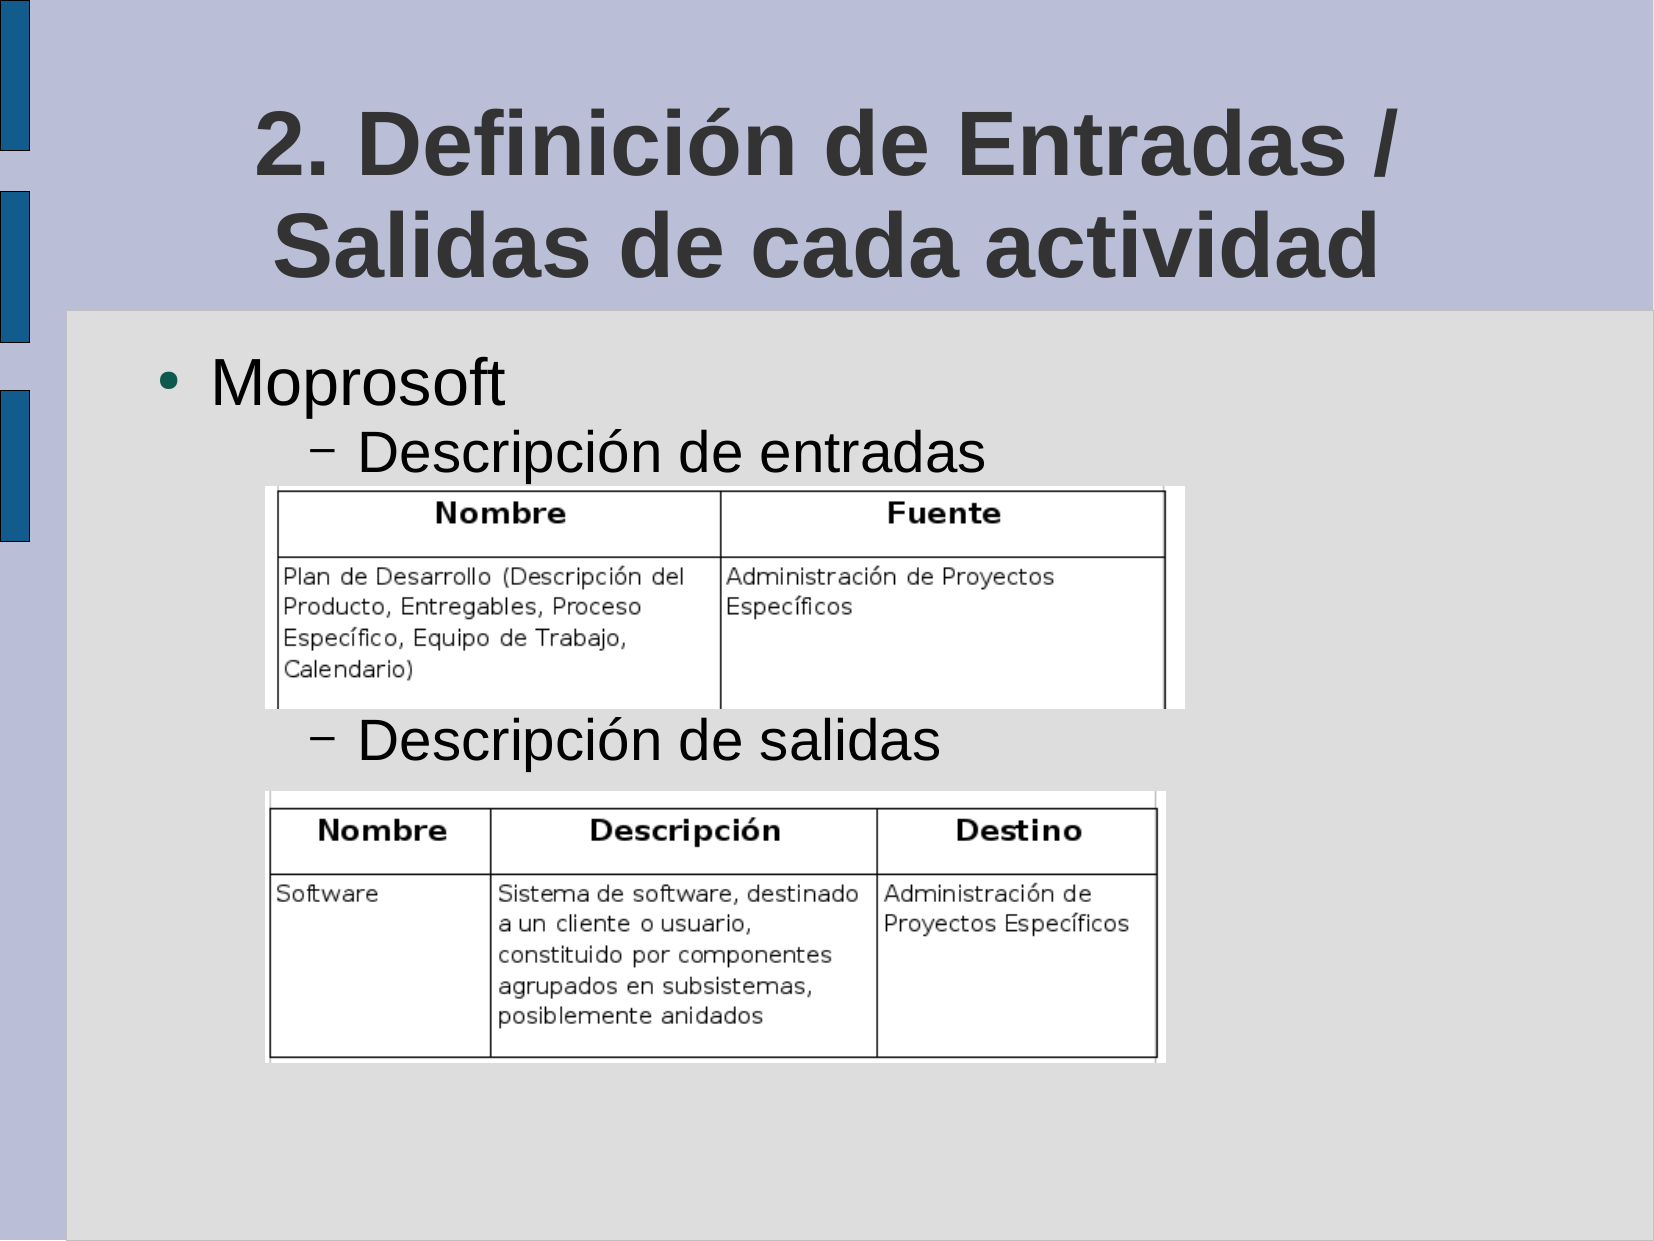

# 2. Definición de Entradas / Salidas de cada actividad
Moprosoft
Descripción de entradas
Descripción de salidas